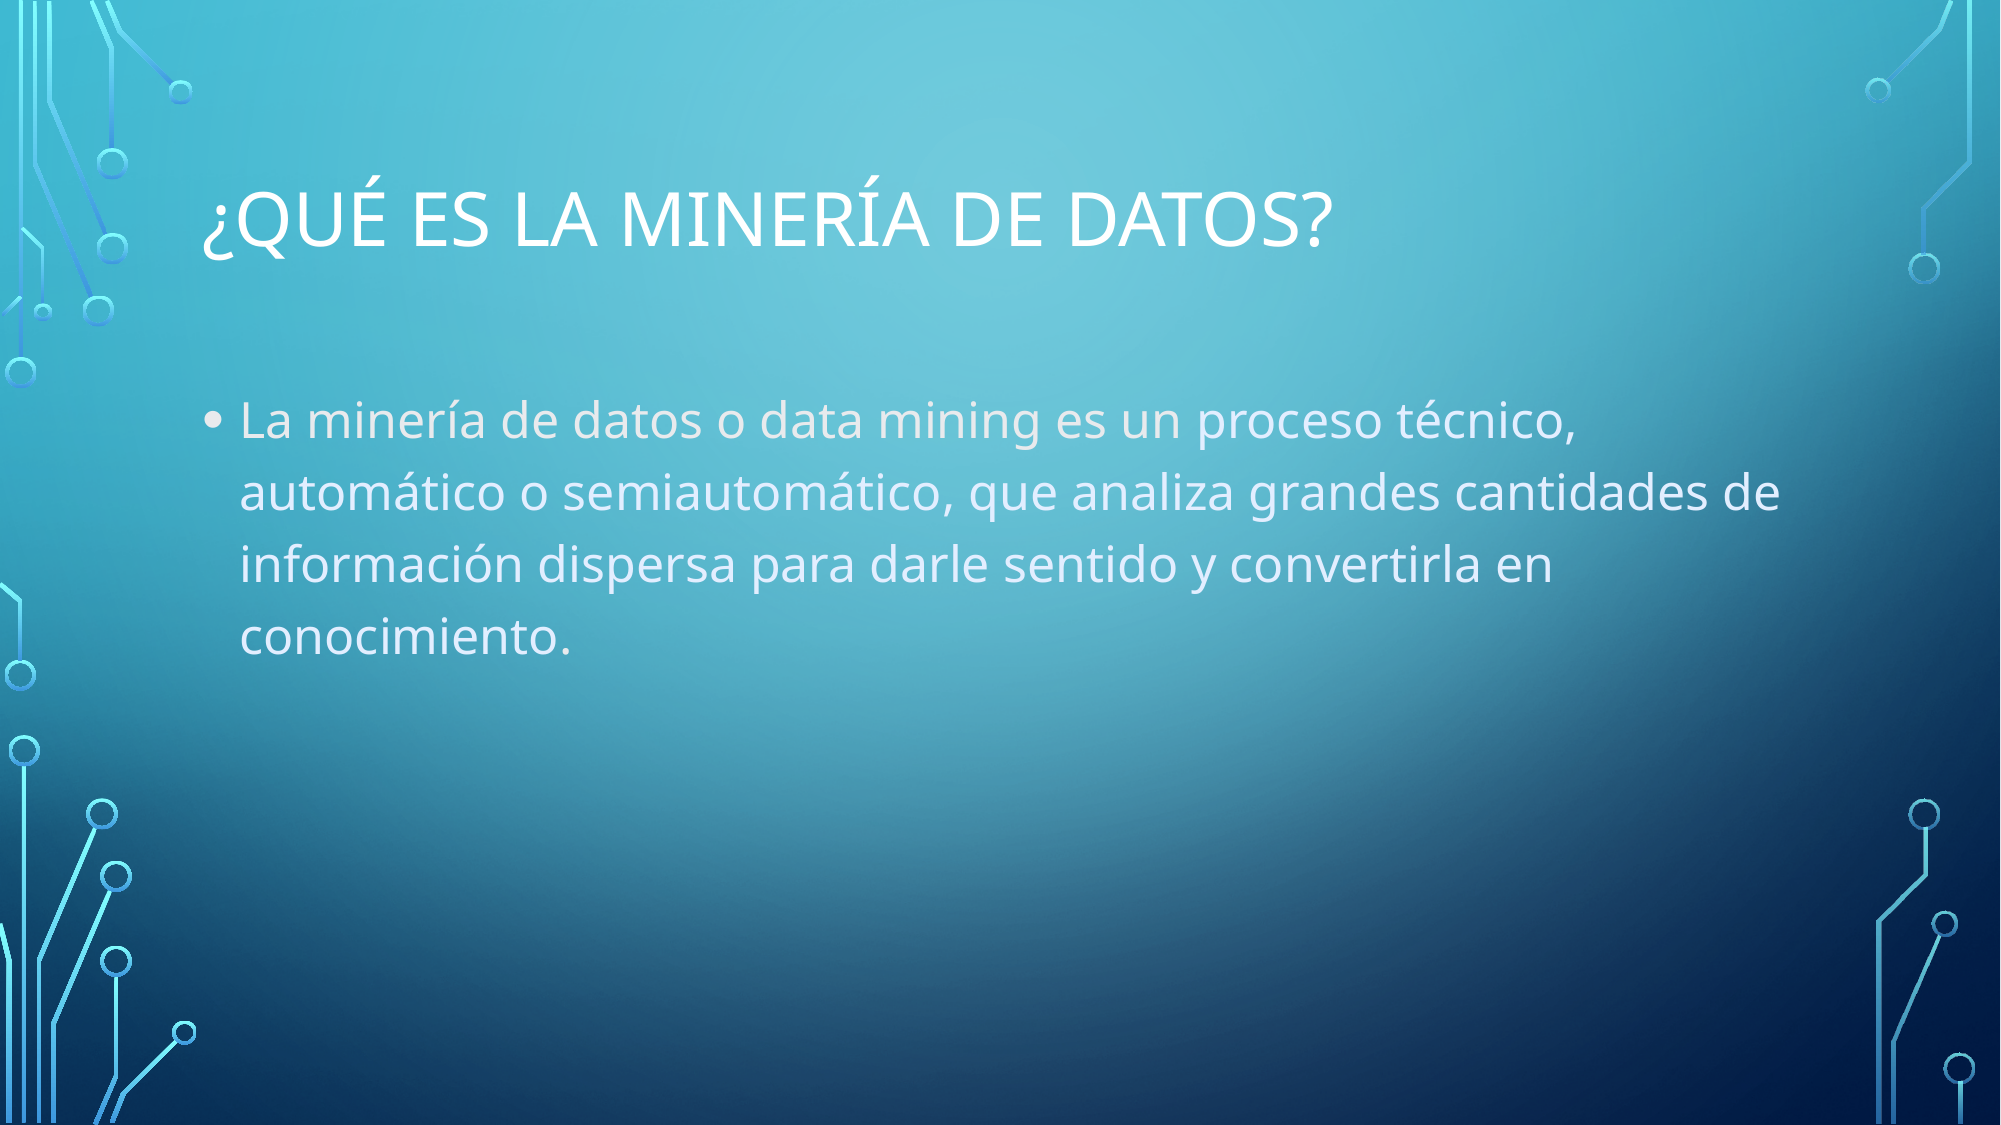

# ¿Qué es la minería de datos?
La minería de datos o data mining es un proceso técnico, automático o semiautomático, que analiza grandes cantidades de información dispersa para darle sentido y convertirla en conocimiento.